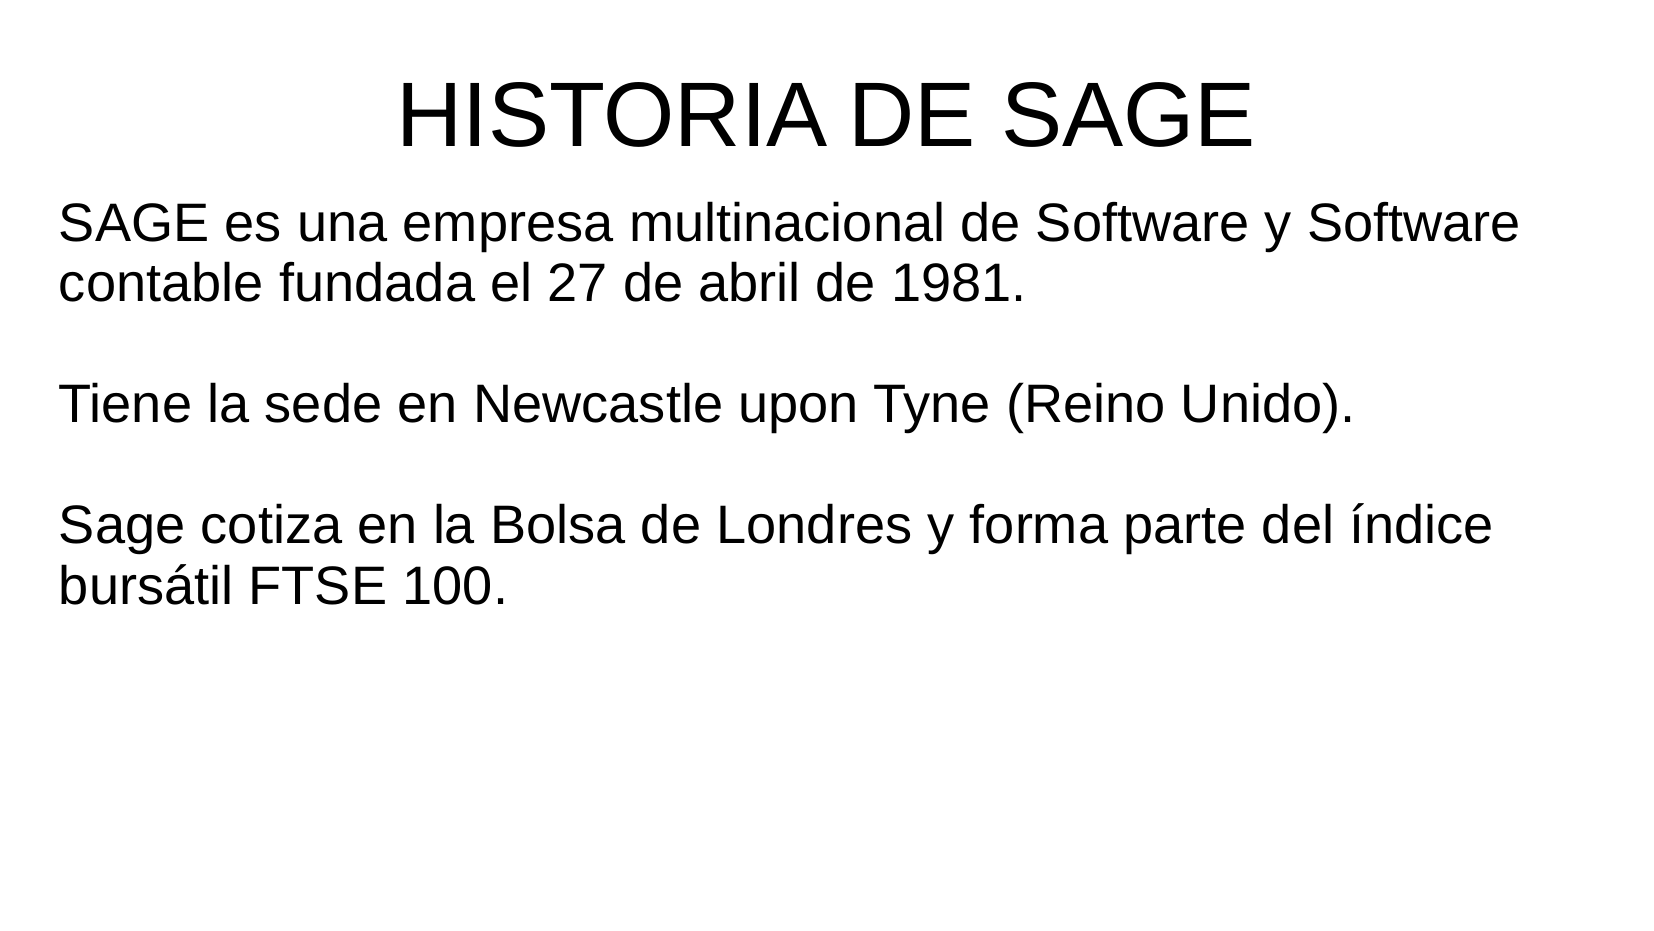

# HISTORIA DE SAGE
SAGE es una empresa multinacional de Software y Software contable fundada el 27 de abril de 1981.
Tiene la sede en Newcastle upon Tyne (Reino Unido).
Sage cotiza en la Bolsa de Londres y forma parte del índice bursátil FTSE 100.